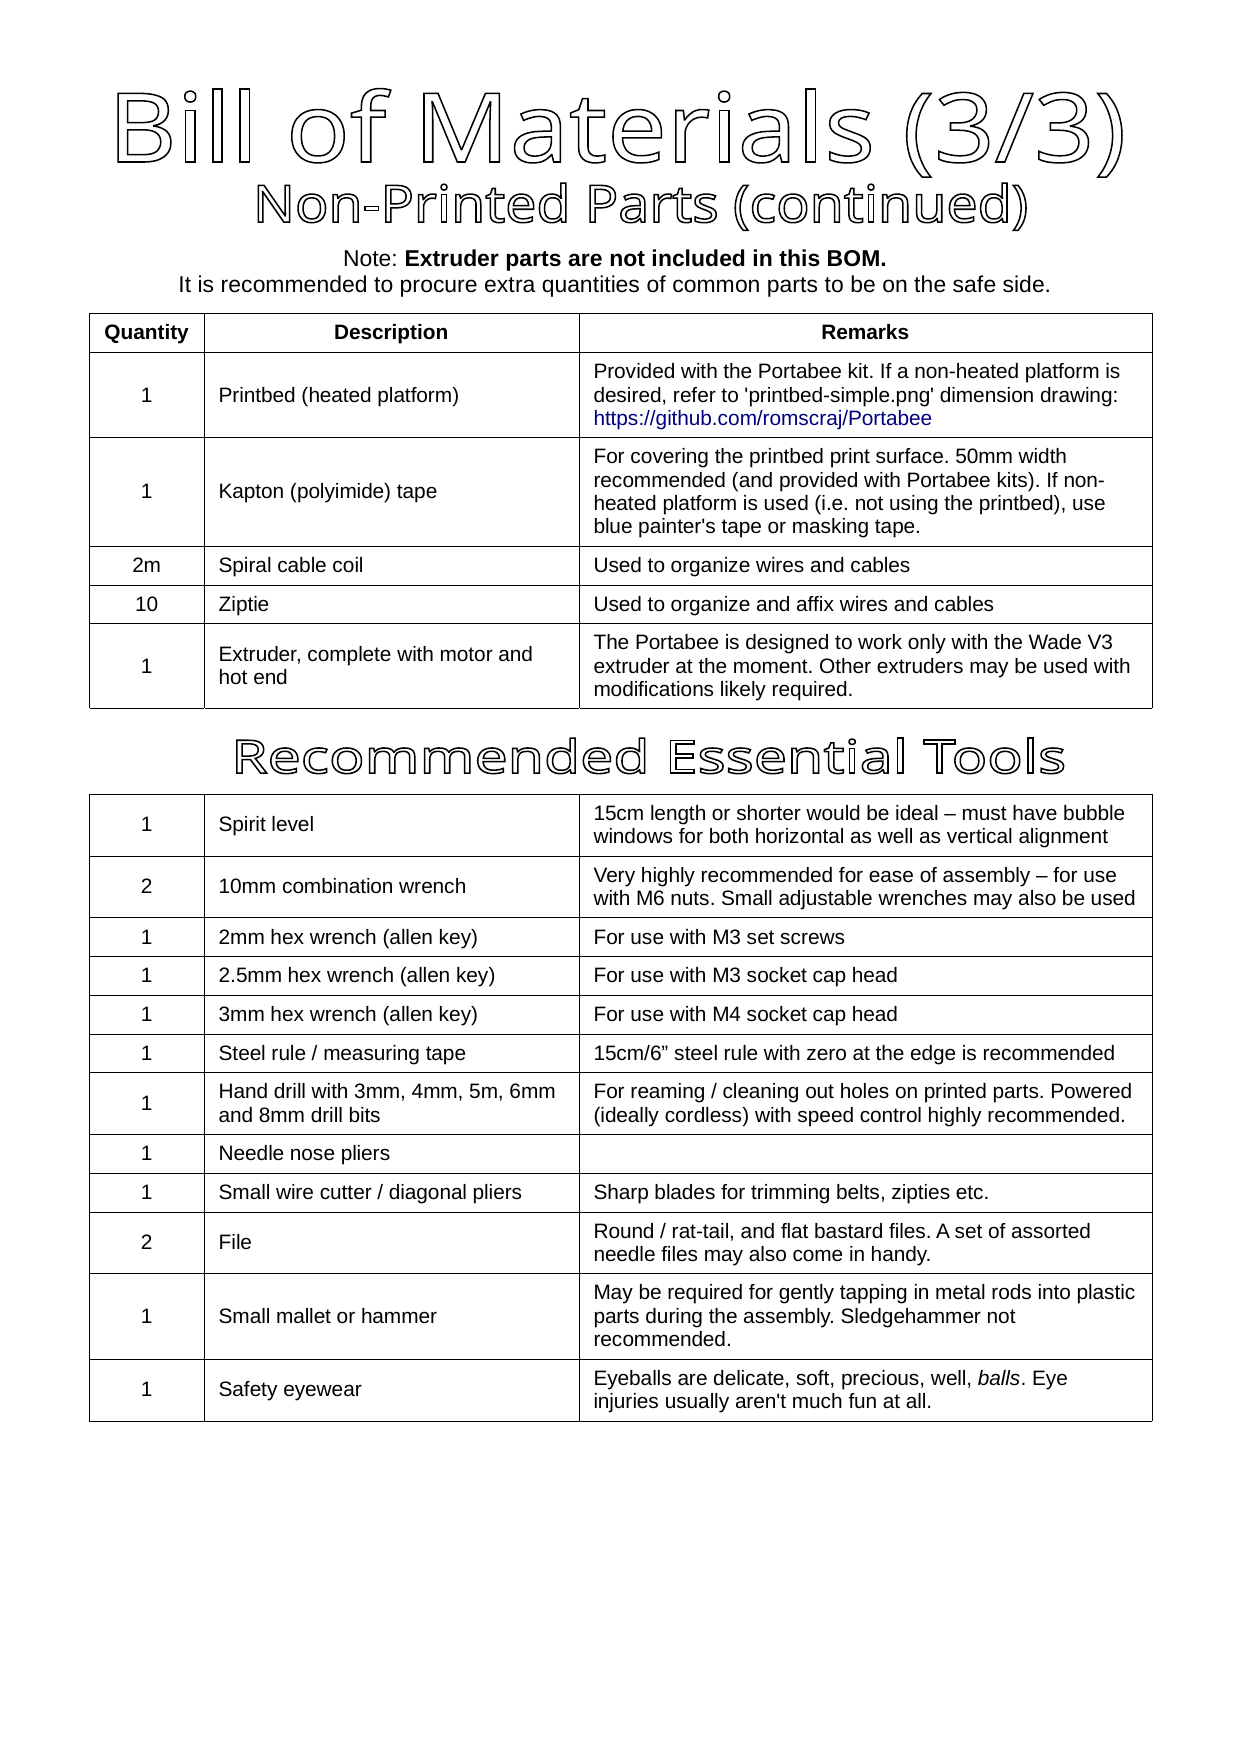

Bill of Materials (3/3)
Non-Printed Parts (continued)
Note: Extruder parts are not included in this BOM.
It is recommended to procure extra quantities of common parts to be on the safe side.
| Quantity | Description | Remarks |
| --- | --- | --- |
| 1 | Printbed (heated platform) | Provided with the Portabee kit. If a non-heated platform is desired, refer to 'printbed-simple.png' dimension drawing: https://github.com/romscraj/Portabee |
| 1 | Kapton (polyimide) tape | For covering the printbed print surface. 50mm width recommended (and provided with Portabee kits). If non-heated platform is used (i.e. not using the printbed), use blue painter's tape or masking tape. |
| 2m | Spiral cable coil | Used to organize wires and cables |
| 10 | Ziptie | Used to organize and affix wires and cables |
| 1 | Extruder, complete with motor and hot end | The Portabee is designed to work only with the Wade V3 extruder at the moment. Other extruders may be used with modifications likely required. |
| | | |
| 1 | Spirit level | 15cm length or shorter would be ideal – must have bubble windows for both horizontal as well as vertical alignment |
| 2 | 10mm combination wrench | Very highly recommended for ease of assembly – for use with M6 nuts. Small adjustable wrenches may also be used |
| 1 | 2mm hex wrench (allen key) | For use with M3 set screws |
| 1 | 2.5mm hex wrench (allen key) | For use with M3 socket cap head |
| 1 | 3mm hex wrench (allen key) | For use with M4 socket cap head |
| 1 | Steel rule / measuring tape | 15cm/6” steel rule with zero at the edge is recommended |
| 1 | Hand drill with 3mm, 4mm, 5m, 6mm and 8mm drill bits | For reaming / cleaning out holes on printed parts. Powered (ideally cordless) with speed control highly recommended. |
| 1 | Needle nose pliers | |
| 1 | Small wire cutter / diagonal pliers | Sharp blades for trimming belts, zipties etc. |
| 2 | File | Round / rat-tail, and flat bastard files. A set of assorted needle files may also come in handy. |
| 1 | Small mallet or hammer | May be required for gently tapping in metal rods into plastic parts during the assembly. Sledgehammer not recommended. |
| 1 | Safety eyewear | Eyeballs are delicate, soft, precious, well, balls. Eye injuries usually aren't much fun at all. |
Recommended Essential Tools